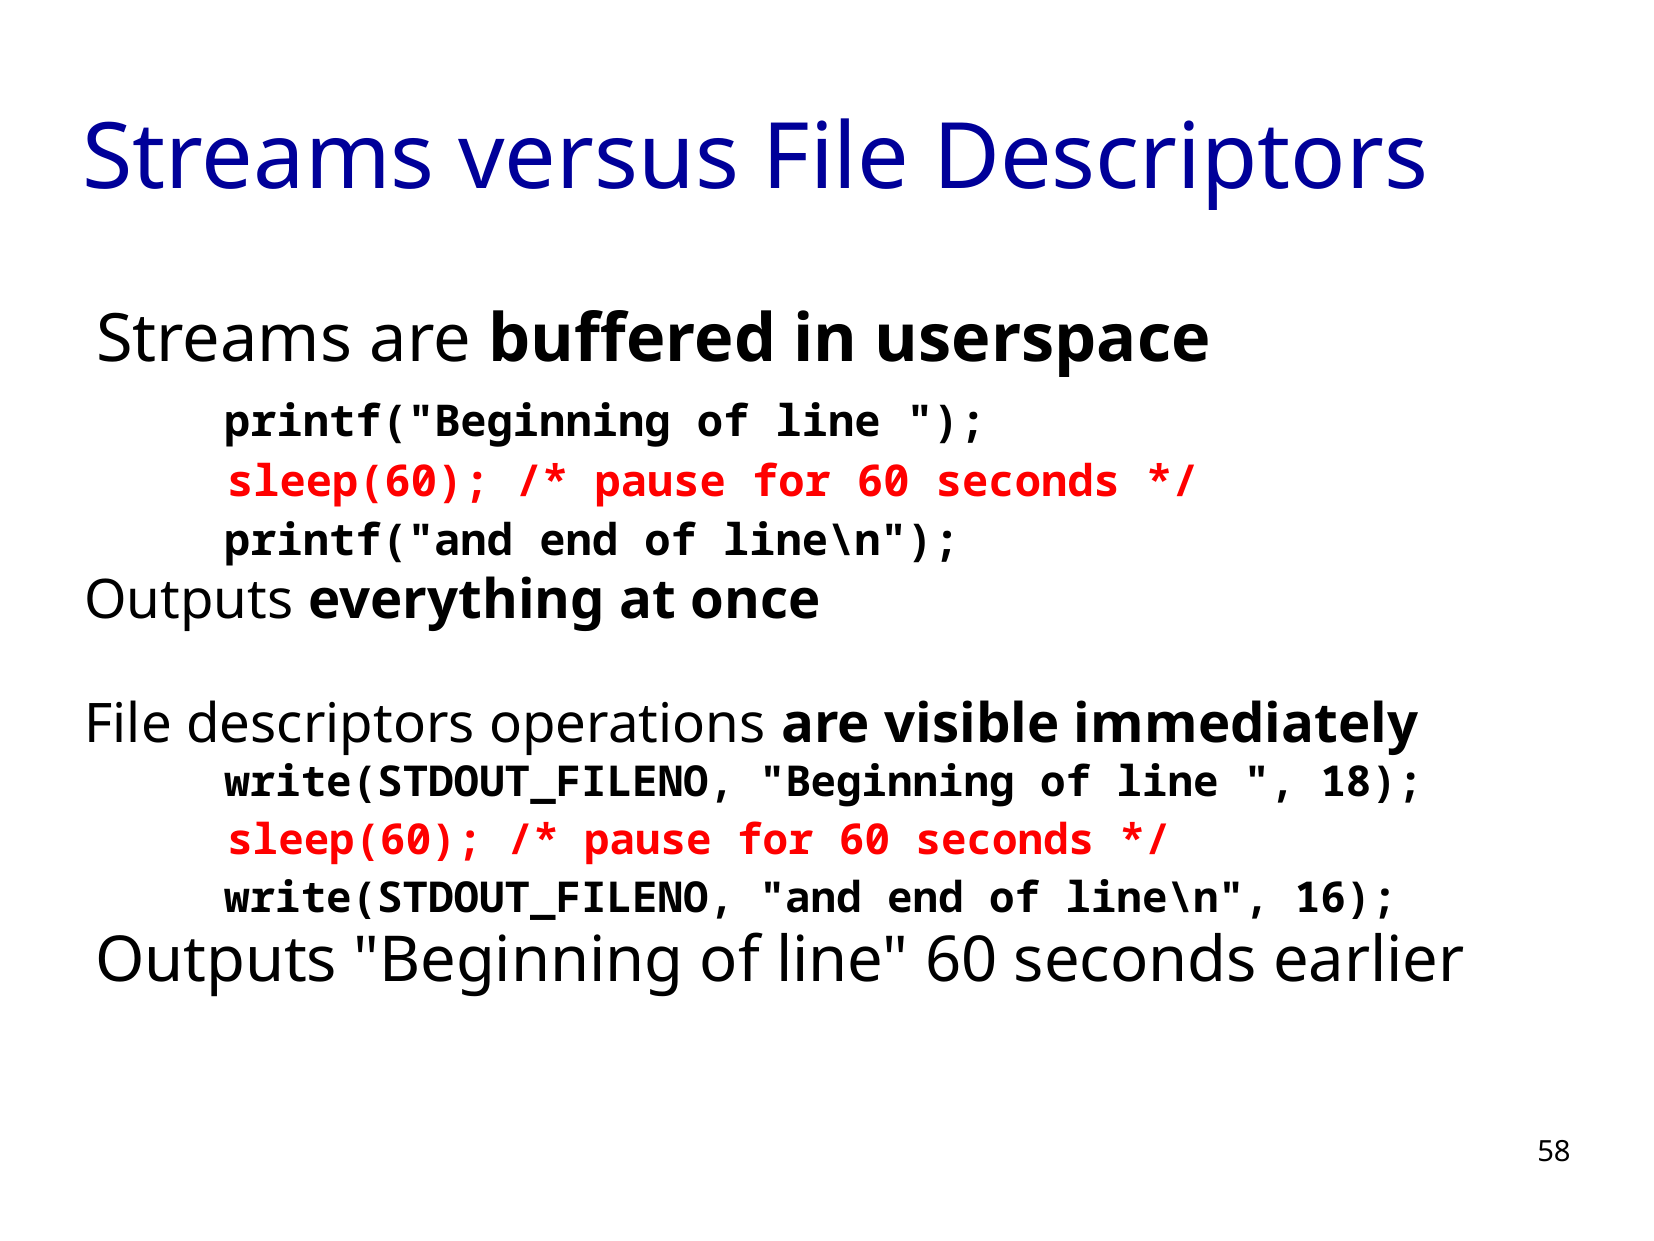

# Streams versus File Descriptors
Streams are buffered in userspace
 printf("Beginning of line ");
	sleep(60); /* pause for 60 seconds */
 printf("and end of line\n");
Outputs everything at once
File descriptors operations are visible immediately
 write(STDOUT_FILENO, "Beginning of line ", 18);
	sleep(60); /* pause for 60 seconds */
 write(STDOUT_FILENO, "and end of line\n", 16);
Outputs "Beginning of line" 60 seconds earlier
58